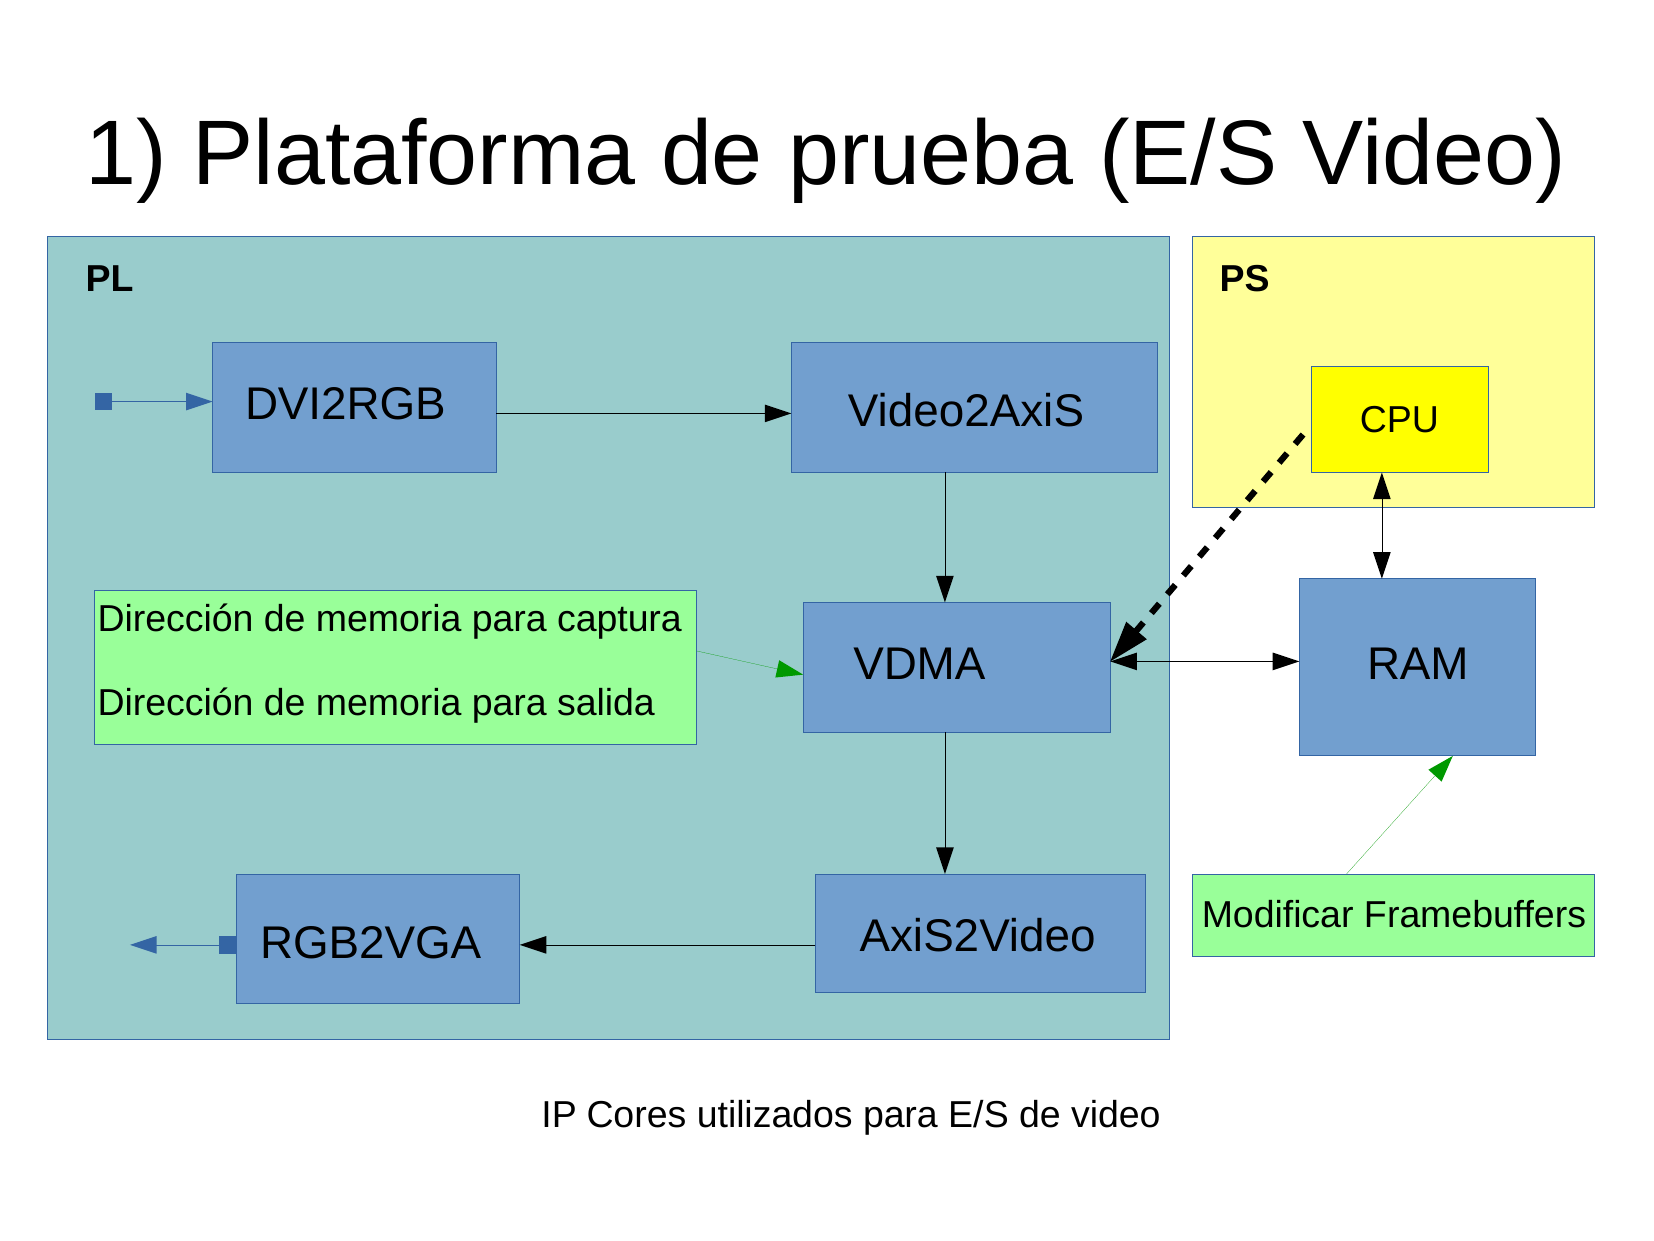

# 1) Plataforma de prueba (E/S Video)
PL
PS
CPU
DVI2RGB
Video2AxiS
Dirección de memoria para captura
Dirección de memoria para salida
VDMA
RAM
Modificar Framebuffers
AxiS2Video
RGB2VGA
IP Cores utilizados para E/S de video